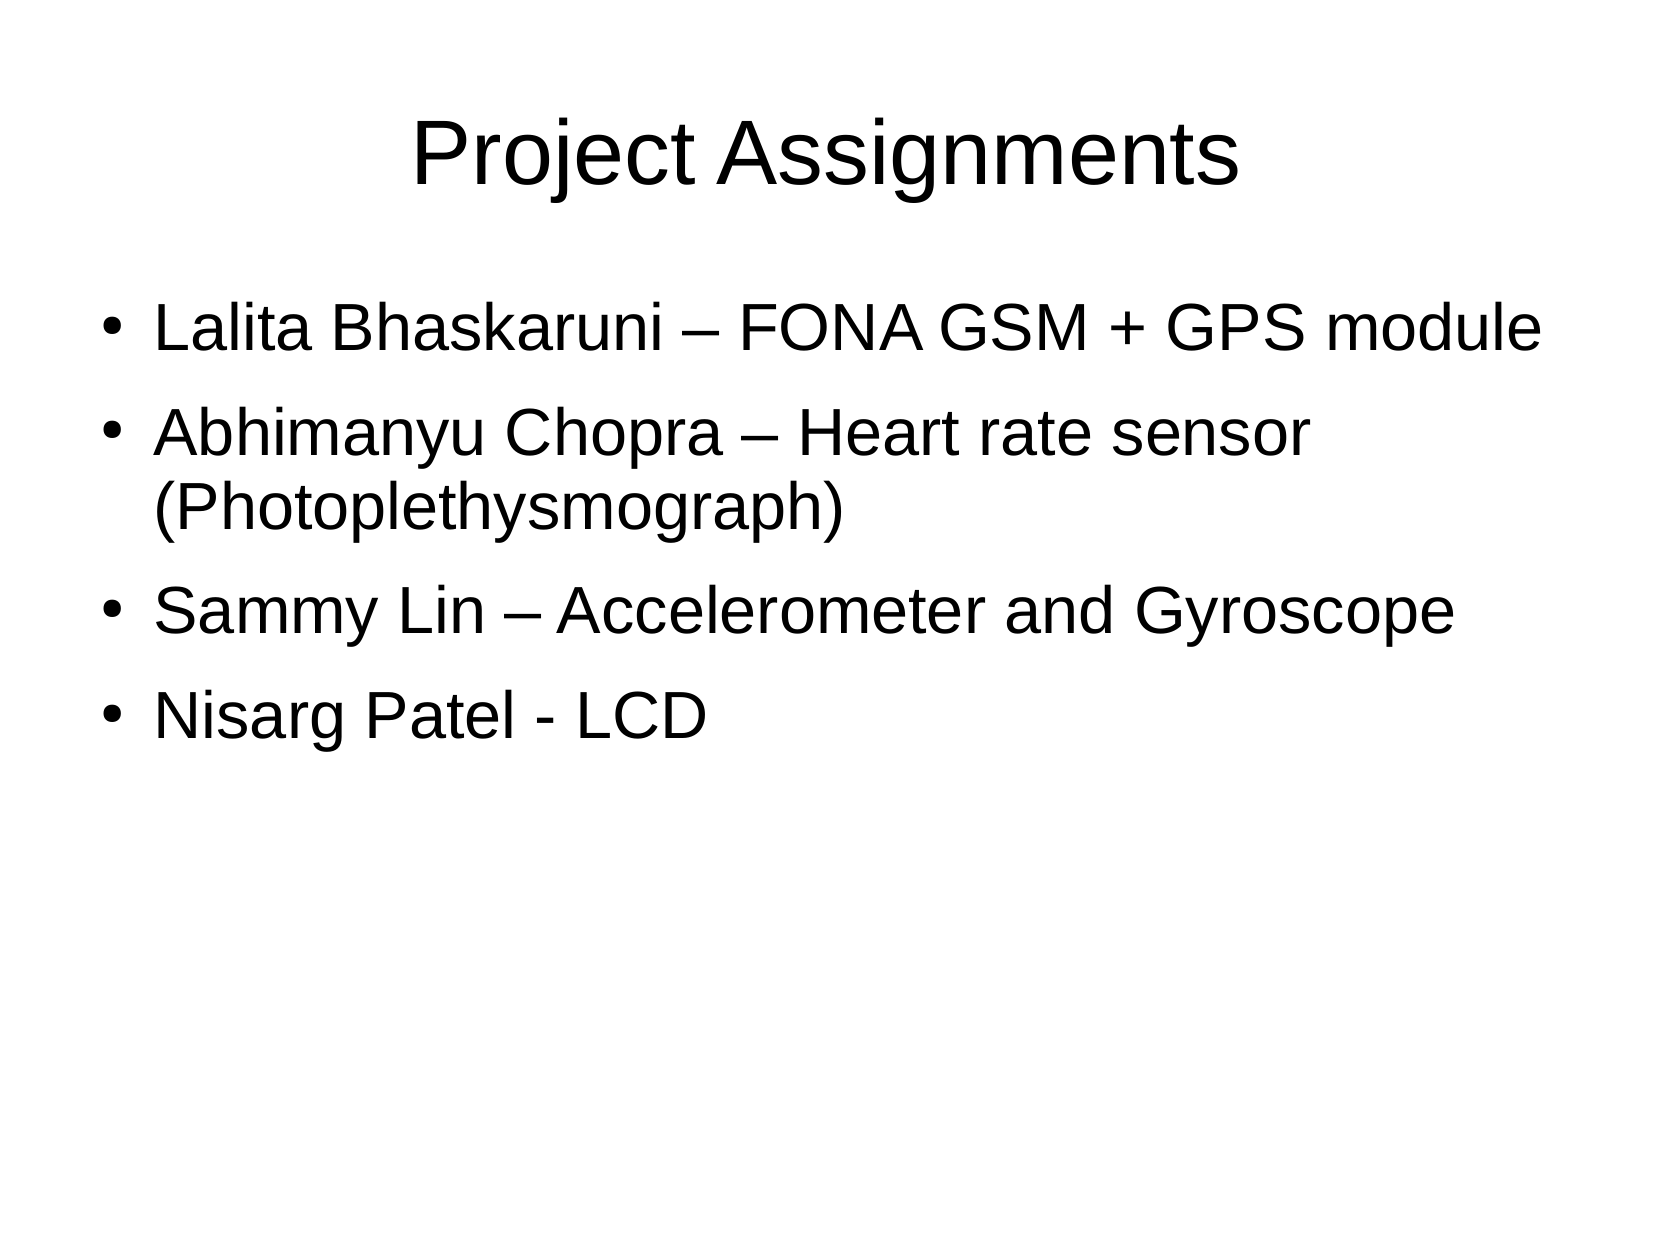

# Project Assignments
Lalita Bhaskaruni – FONA GSM + GPS module
Abhimanyu Chopra – Heart rate sensor (Photoplethysmograph)
Sammy Lin – Accelerometer and Gyroscope
Nisarg Patel - LCD